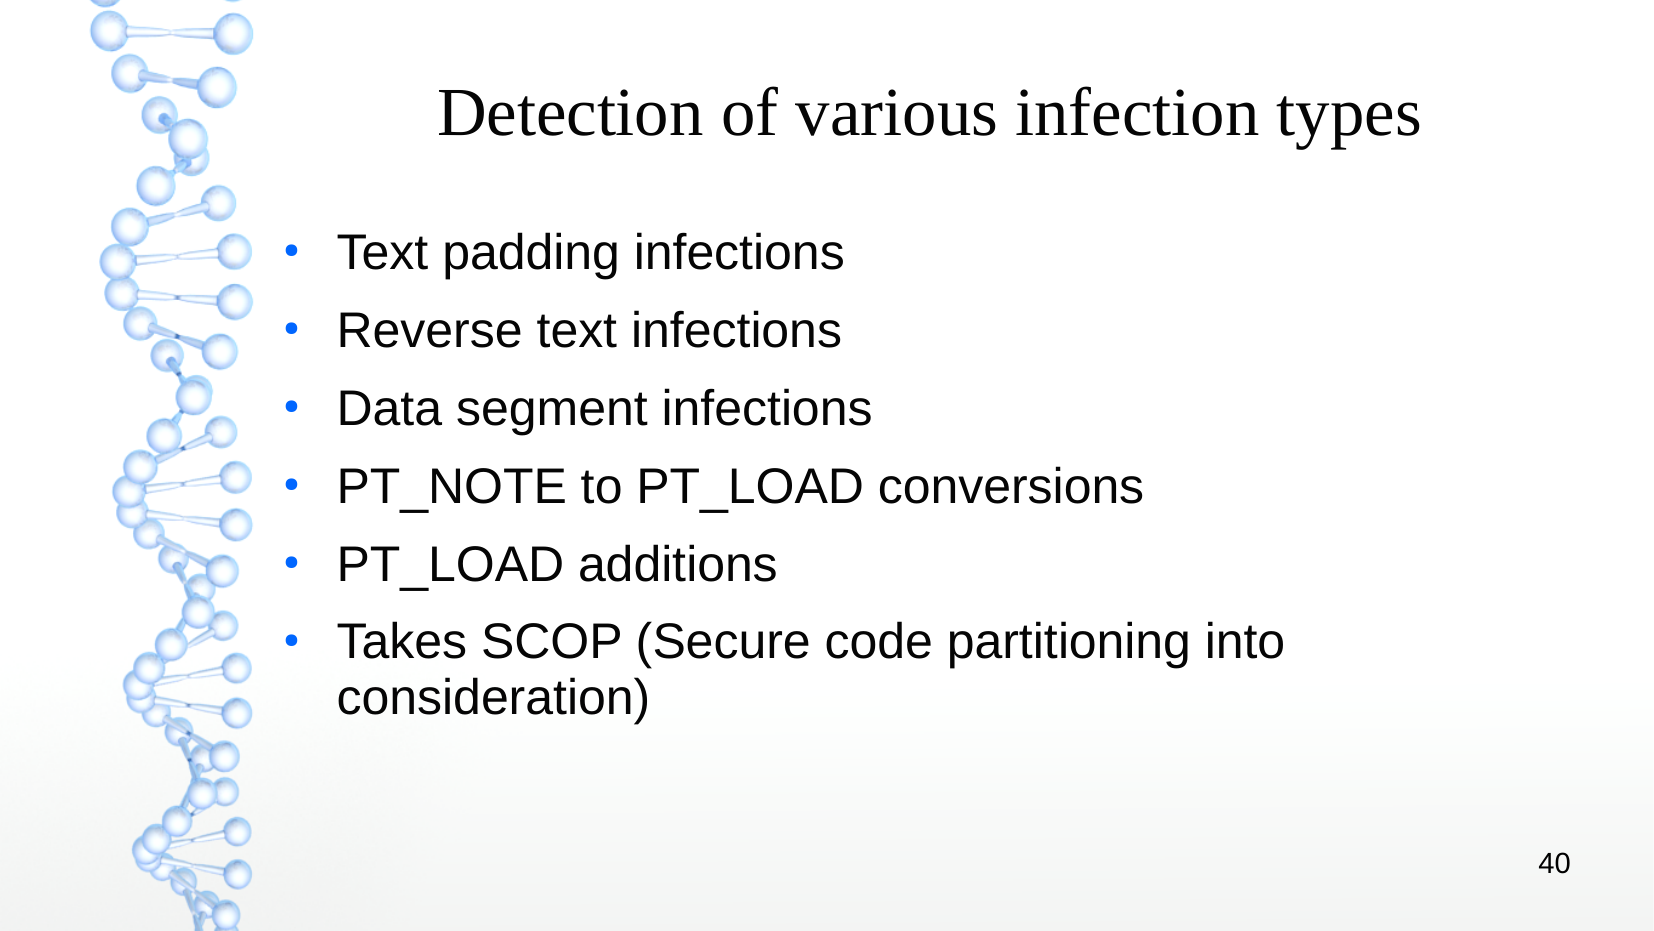

# Detection of various infection types
Text padding infections
Reverse text infections
Data segment infections
PT_NOTE to PT_LOAD conversions
PT_LOAD additions
Takes SCOP (Secure code partitioning into consideration)
40